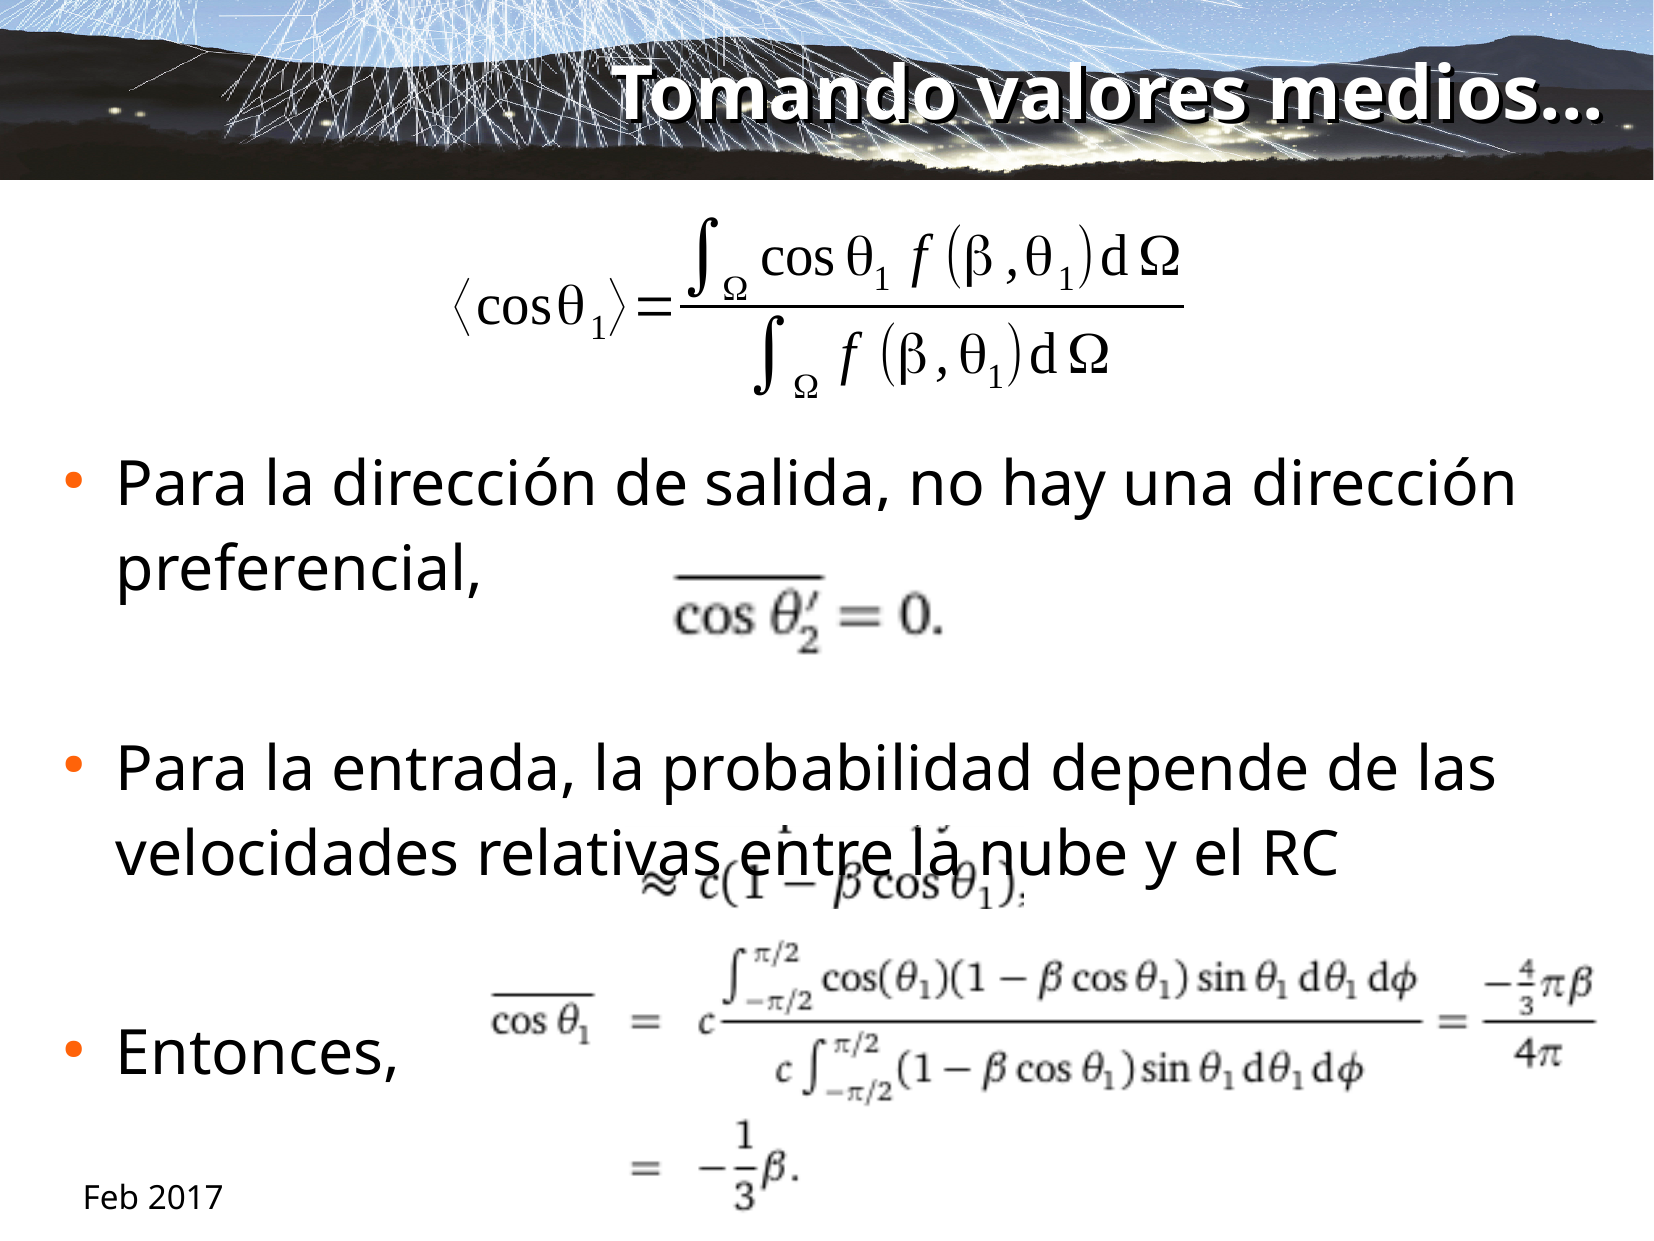

# Tomando valores medios...
Para la dirección de salida, no hay una dirección preferencial,
Para la entrada, la probabilidad depende de las velocidades relativas entre la nube y el RC
Entonces,
Feb 2017
Asorey - Chile - U01
49